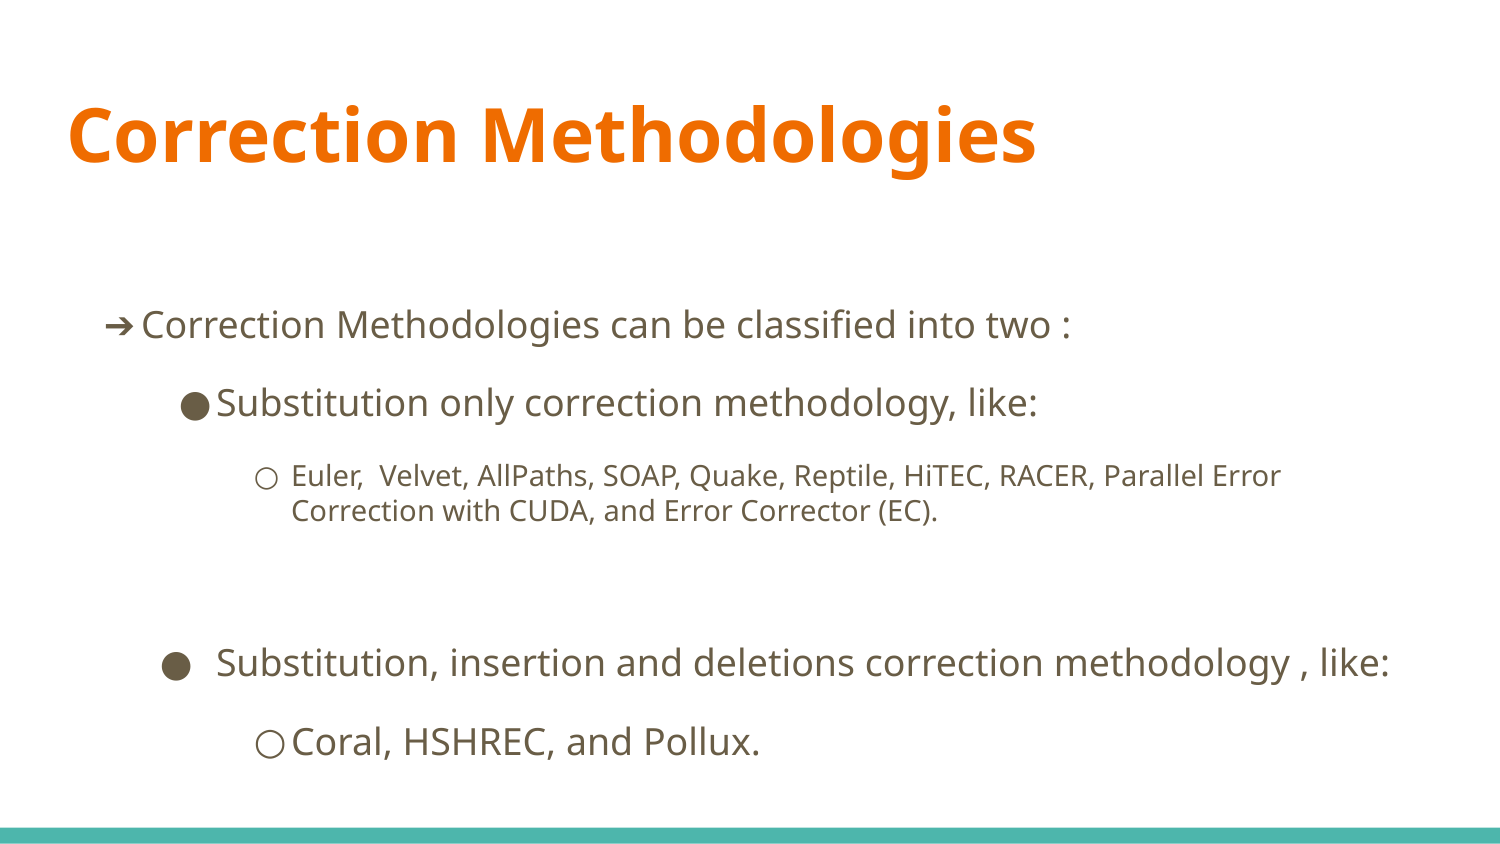

# Correction Methodologies
Correction Methodologies can be classified into two :
Substitution only correction methodology, like:
Euler, Velvet, AllPaths, SOAP, Quake, Reptile, HiTEC, RACER, Parallel Error Correction with CUDA, and Error Corrector (EC).
Substitution, insertion and deletions correction methodology , like:
Coral, HSHREC, and Pollux.